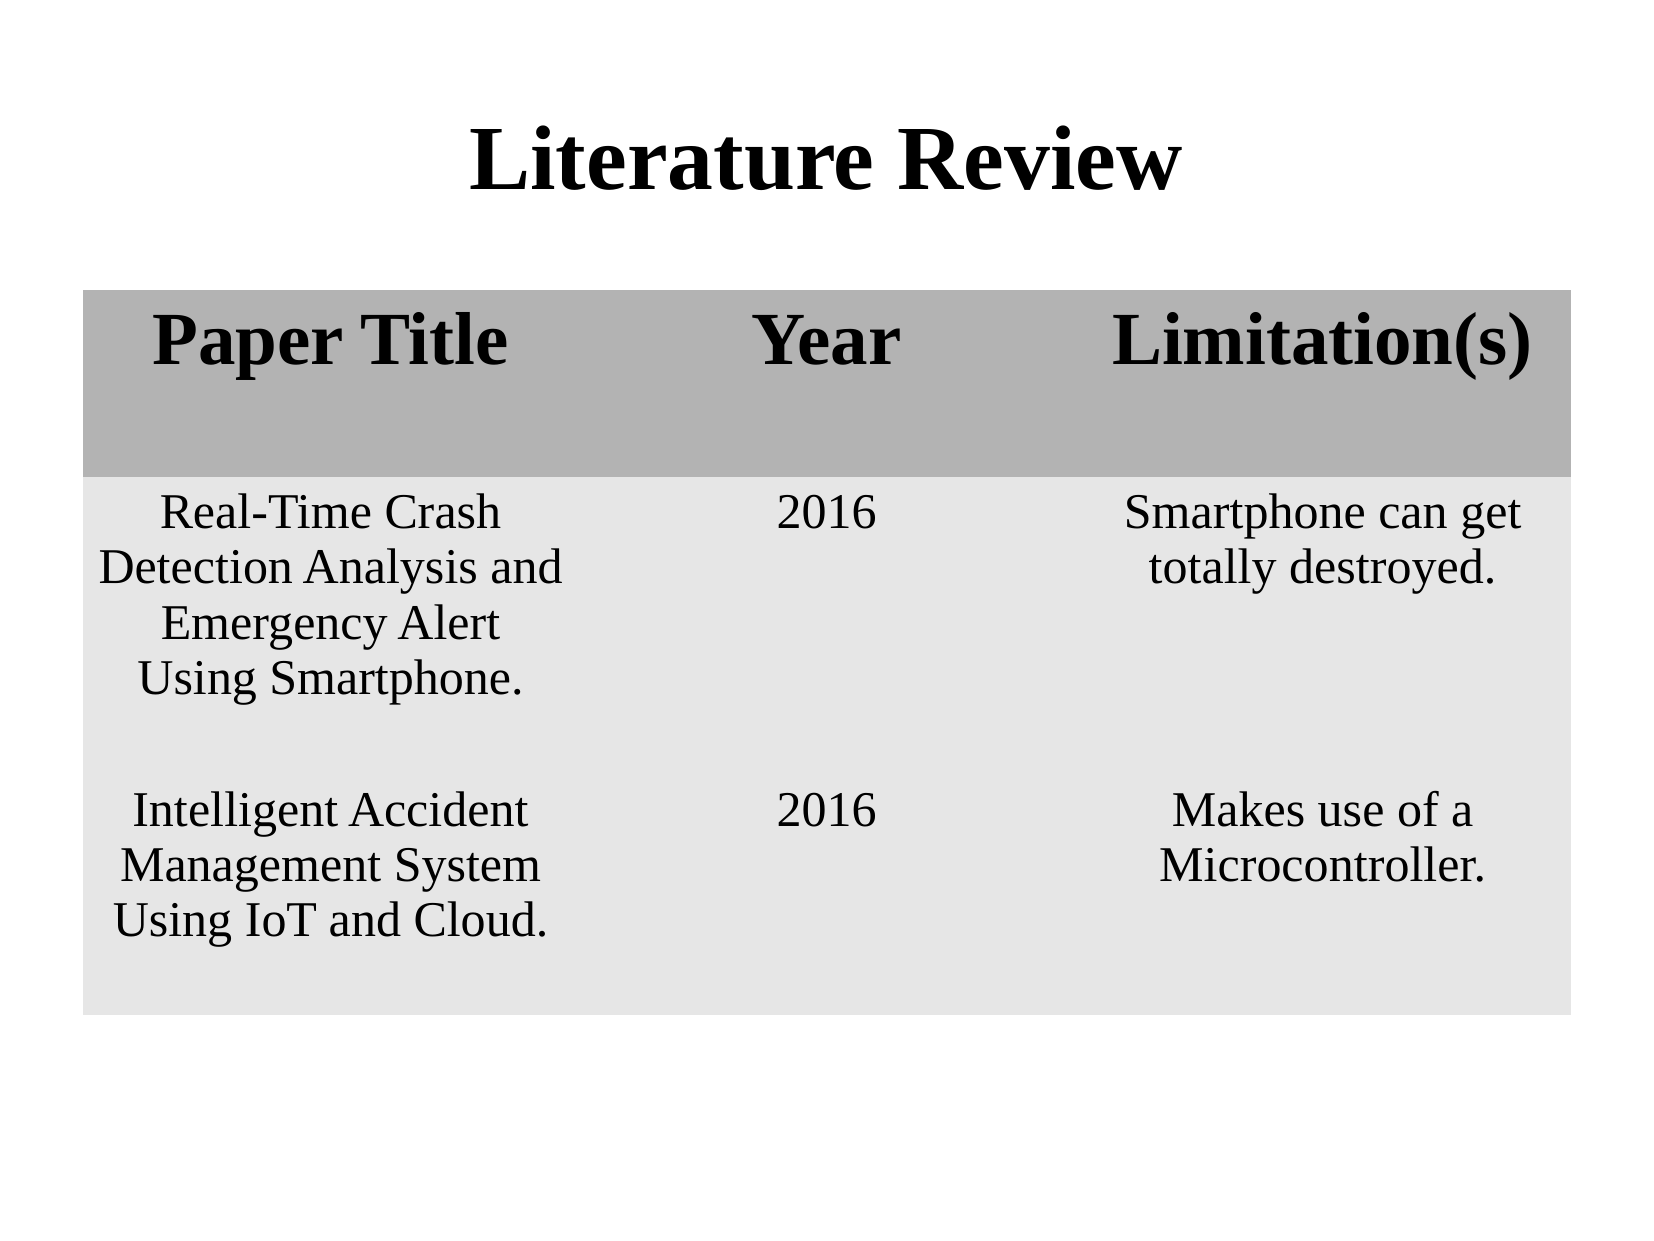

Literature Review
| Paper Title | Year | Limitation(s) |
| --- | --- | --- |
| Real-Time Crash Detection Analysis and Emergency Alert Using Smartphone. | 2016 | Smartphone can get totally destroyed. |
| Intelligent Accident Management System Using IoT and Cloud. | 2016 | Makes use of a Microcontroller. |